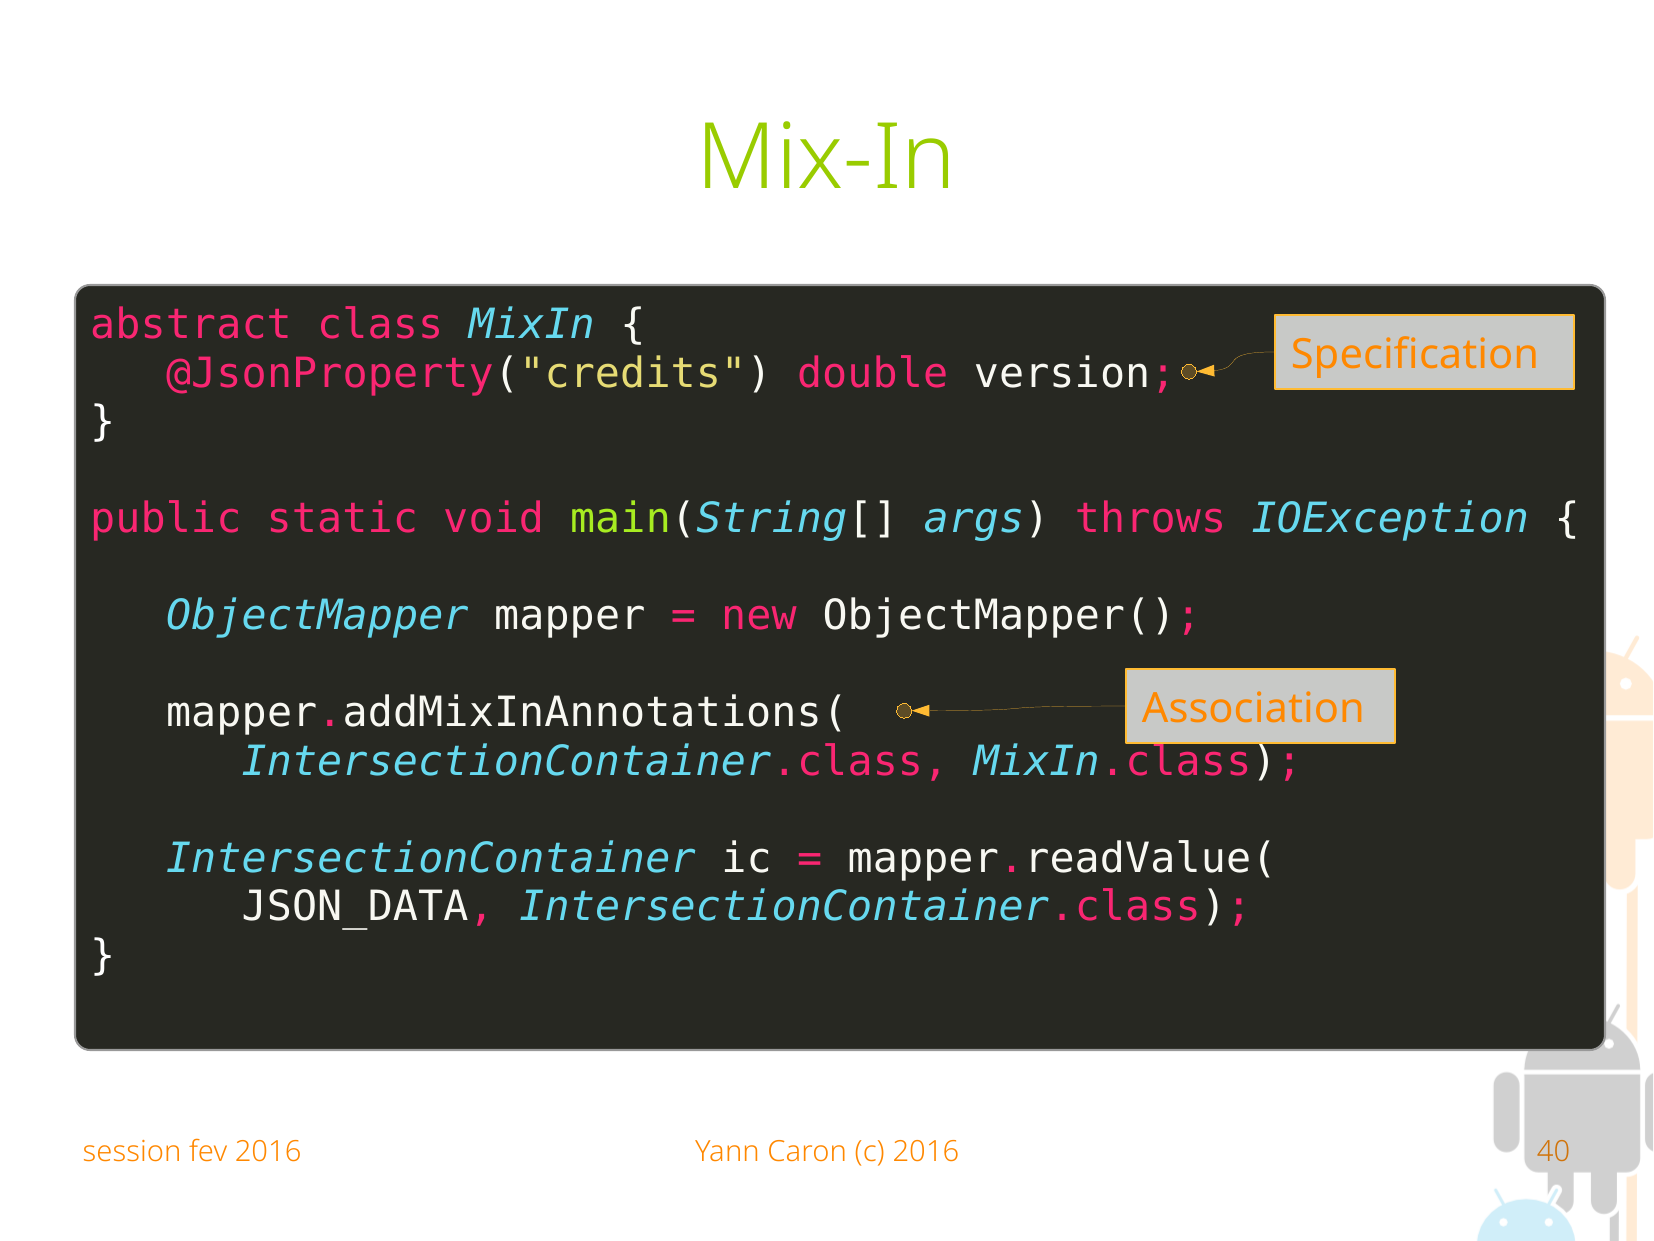

# Mix-In
abstract class MixIn {
 @JsonProperty("credits") double version;
}
public static void main(String[] args) throws IOException {
 ObjectMapper mapper = new ObjectMapper();
 mapper.addMixInAnnotations(
 IntersectionContainer.class, MixIn.class);
 IntersectionContainer ic = mapper.readValue(
 JSON_DATA, IntersectionContainer.class);
}
Specification
Association
session fev 2016
Yann Caron (c) 2016
40